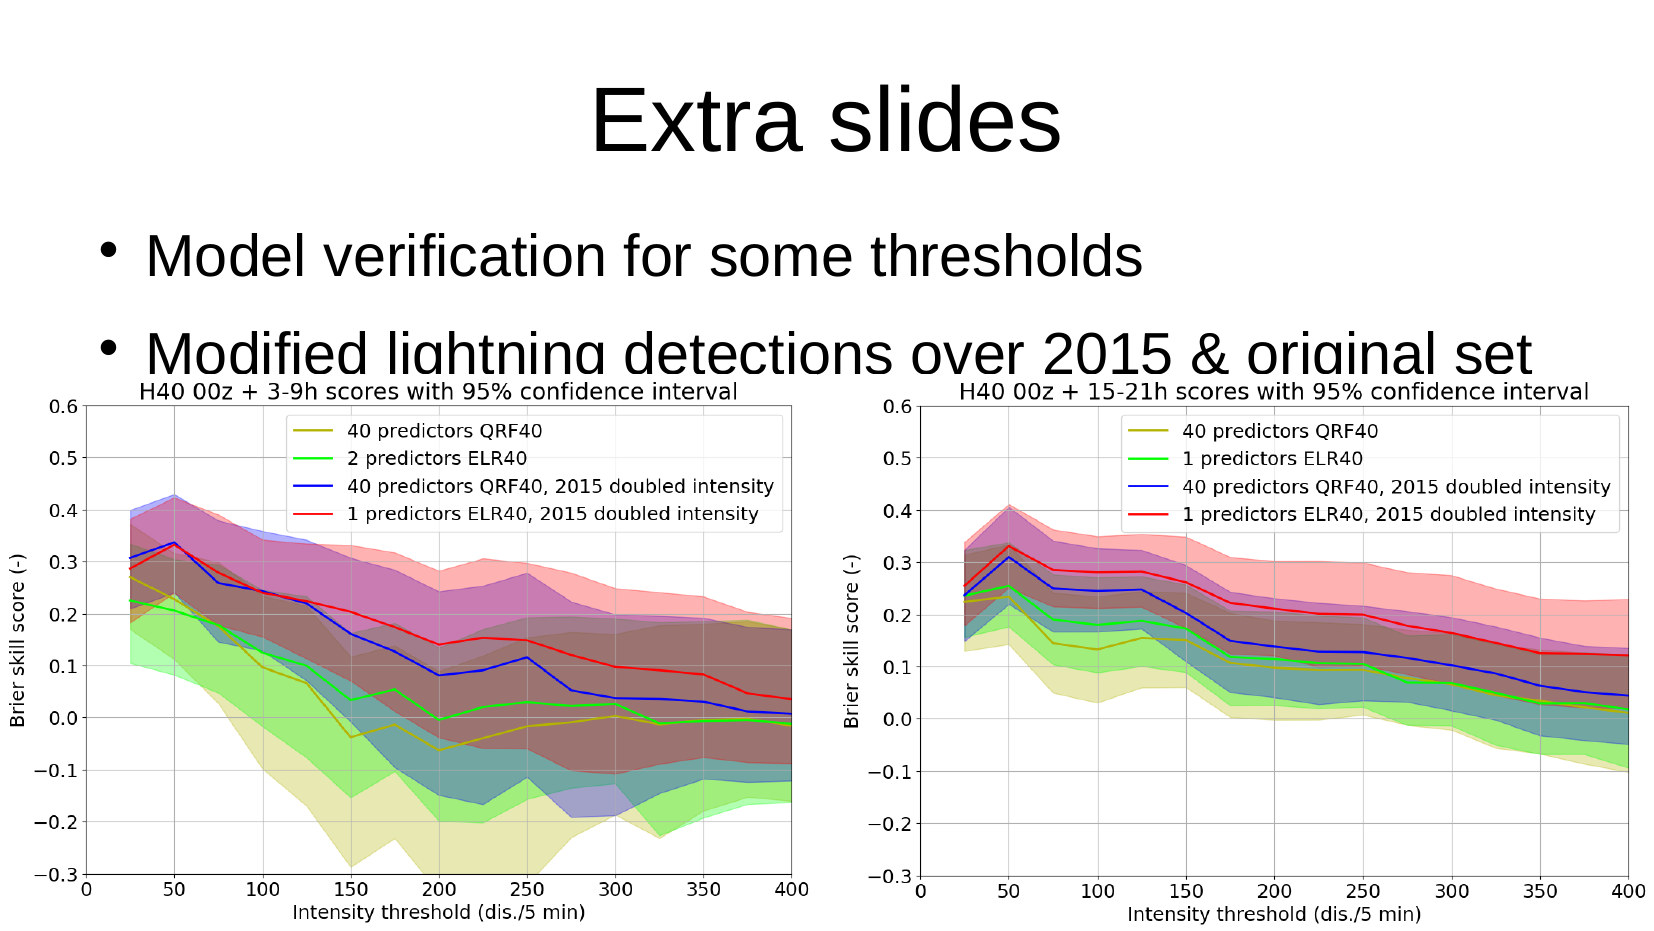

Extra slides
Model verification for some thresholds
Modified lightning detections over 2015 & original set